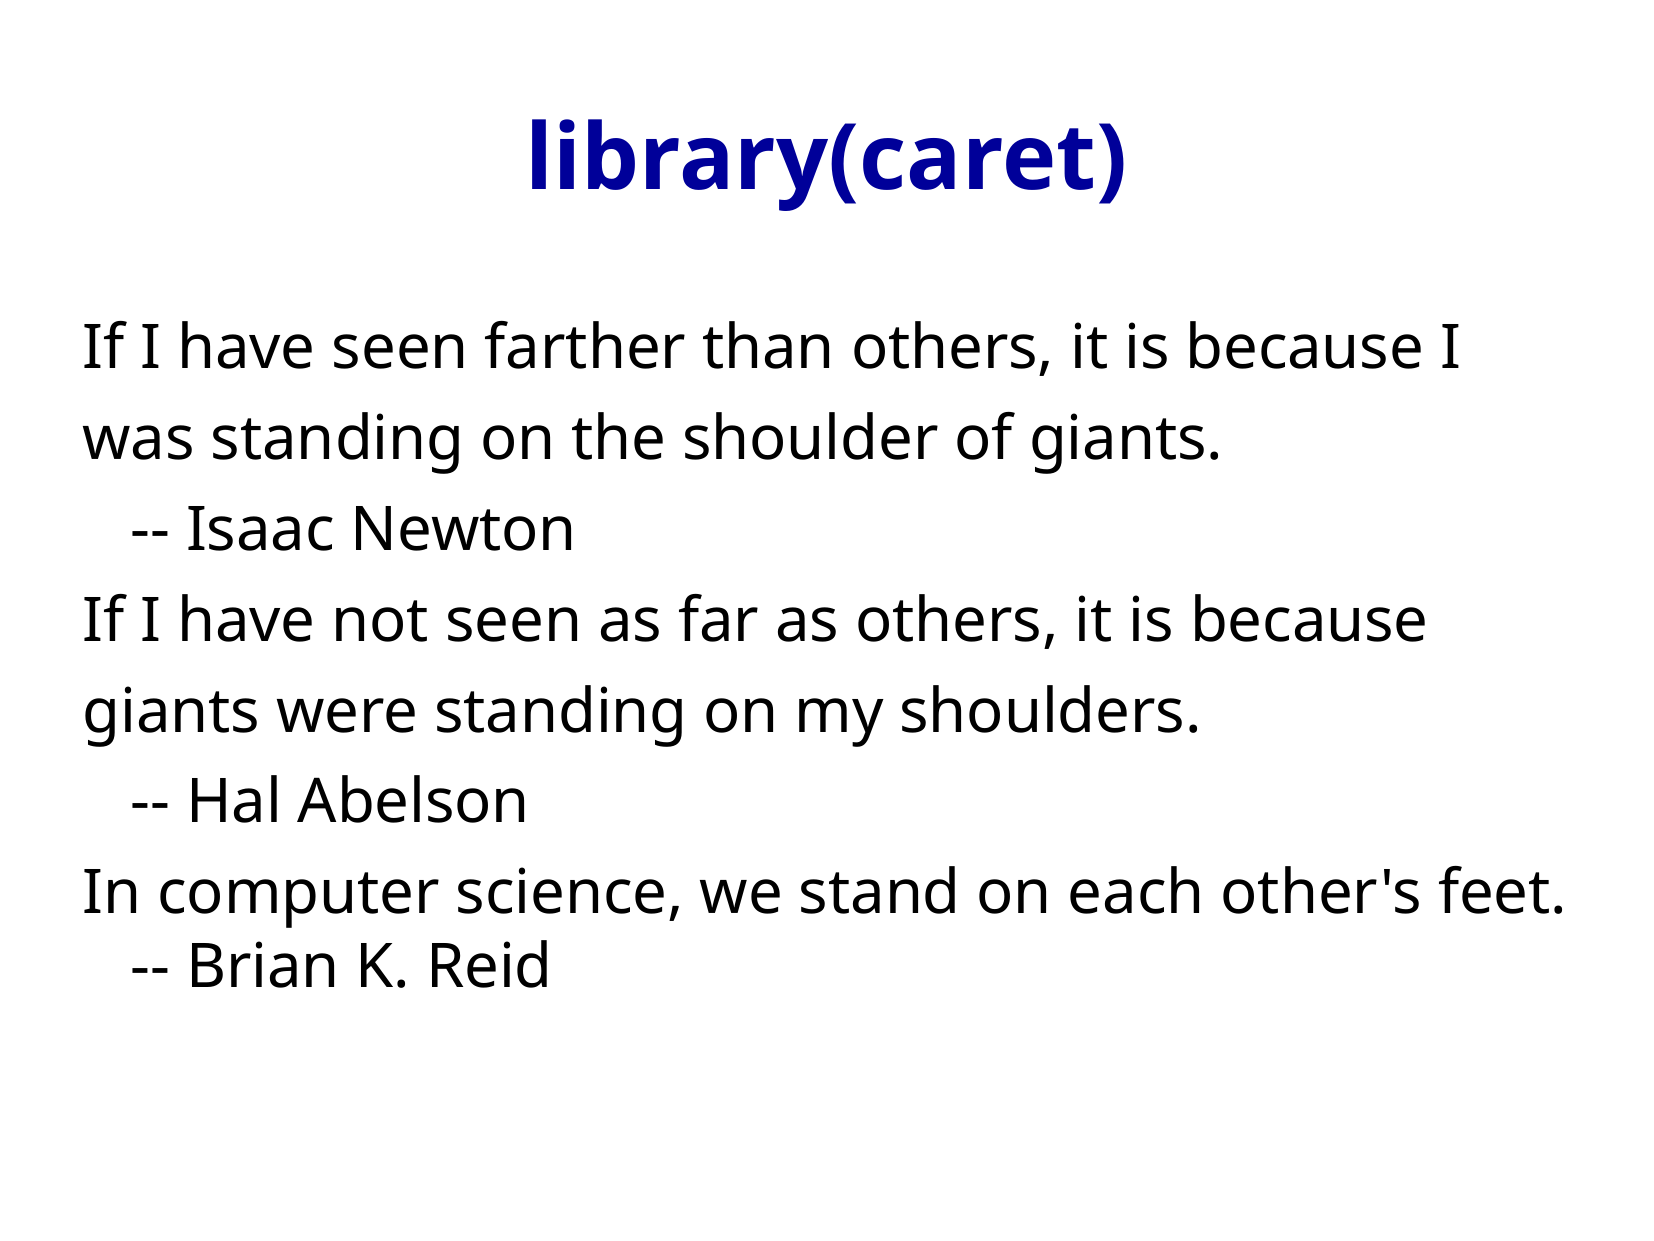

library(caret)
If I have seen farther than others, it is because I was standing on the shoulder of giants.
 -- Isaac Newton
If I have not seen as far as others, it is because giants were standing on my shoulders.
 -- Hal Abelson
In computer science, we stand on each other's feet.
 -- Brian K. Reid